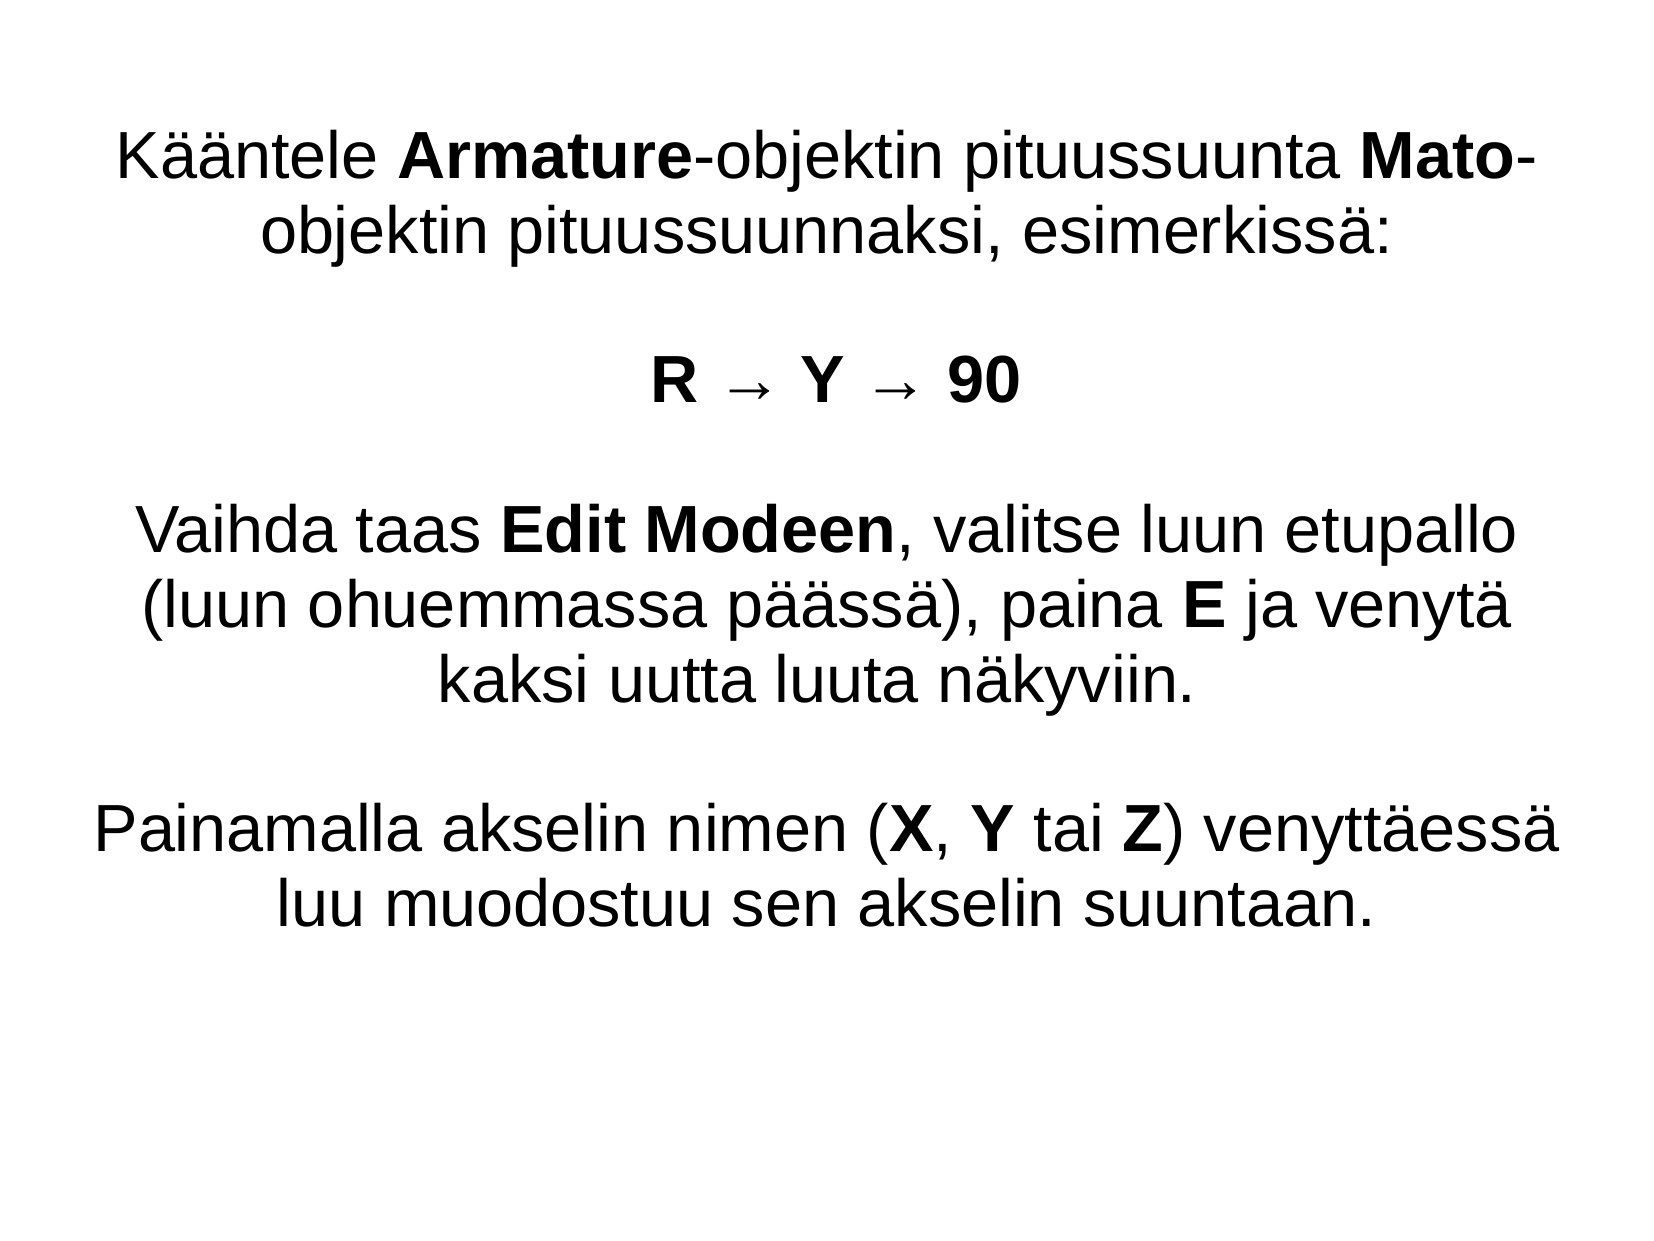

# Kääntele Armature-objektin pituussuunta Mato-objektin pituussuunnaksi, esimerkissä:
 R → Y → 90
Vaihda taas Edit Modeen, valitse luun etupallo (luun ohuemmassa päässä), paina E ja venytä kaksi uutta luuta näkyviin.
Painamalla akselin nimen (X, Y tai Z) venyttäessä luu muodostuu sen akselin suuntaan.